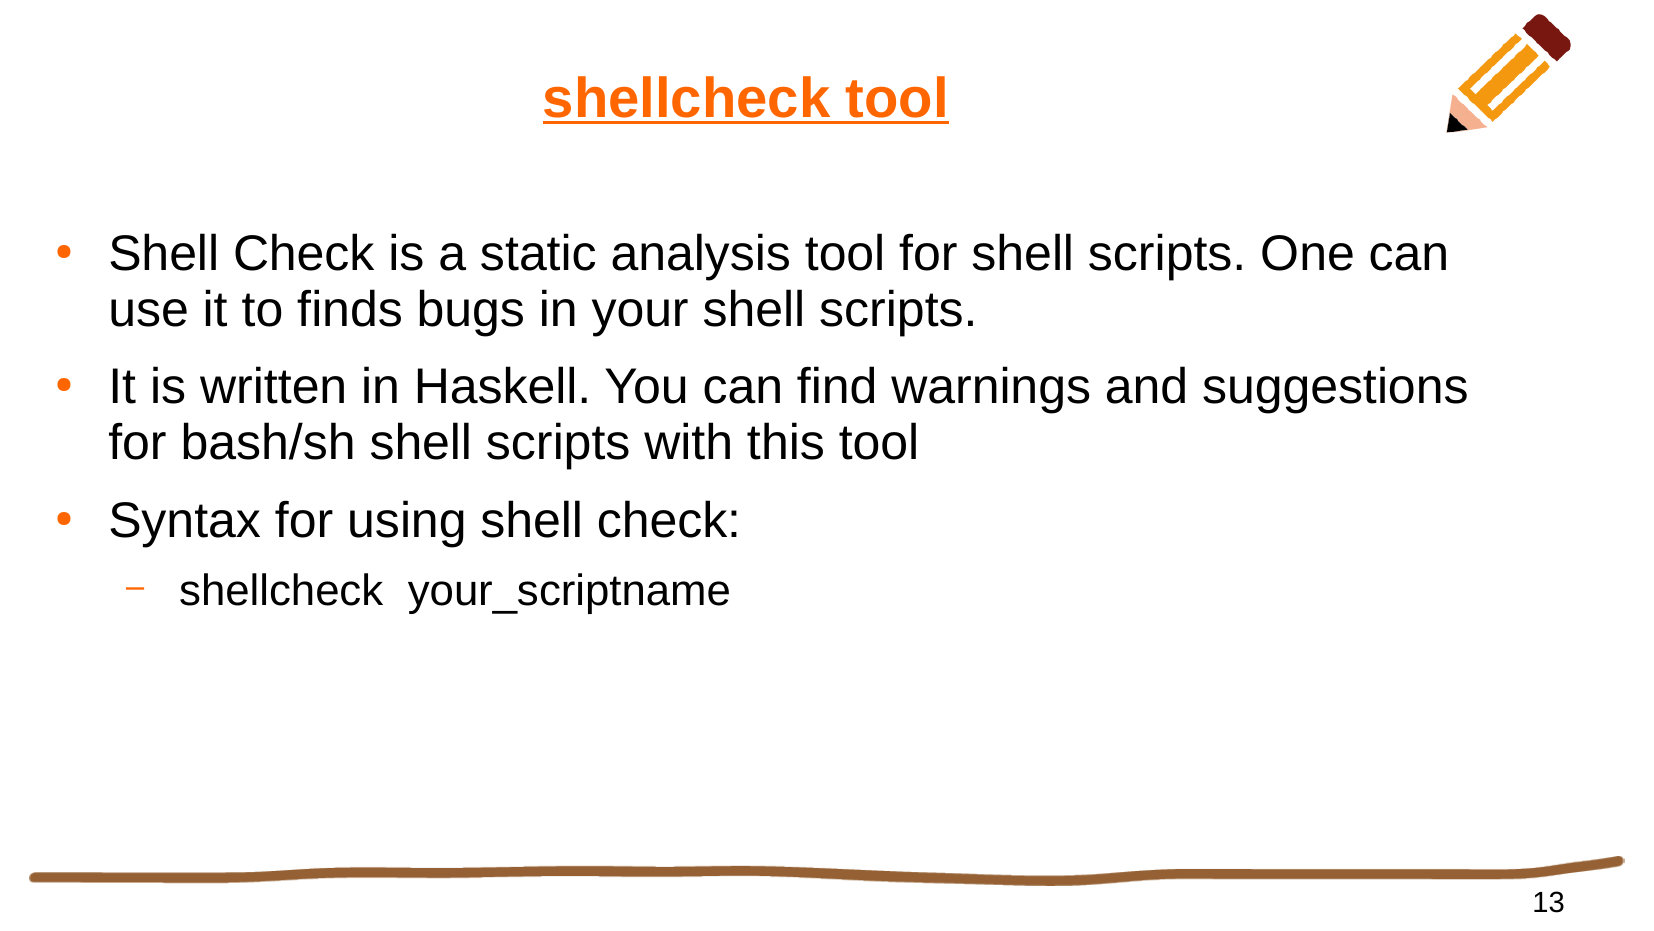

# shellcheck tool
Shell Check is a static analysis tool for shell scripts. One can use it to finds bugs in your shell scripts.
It is written in Haskell. You can find warnings and suggestions for bash/sh shell scripts with this tool
Syntax for using shell check:
shellcheck your_scriptname
13